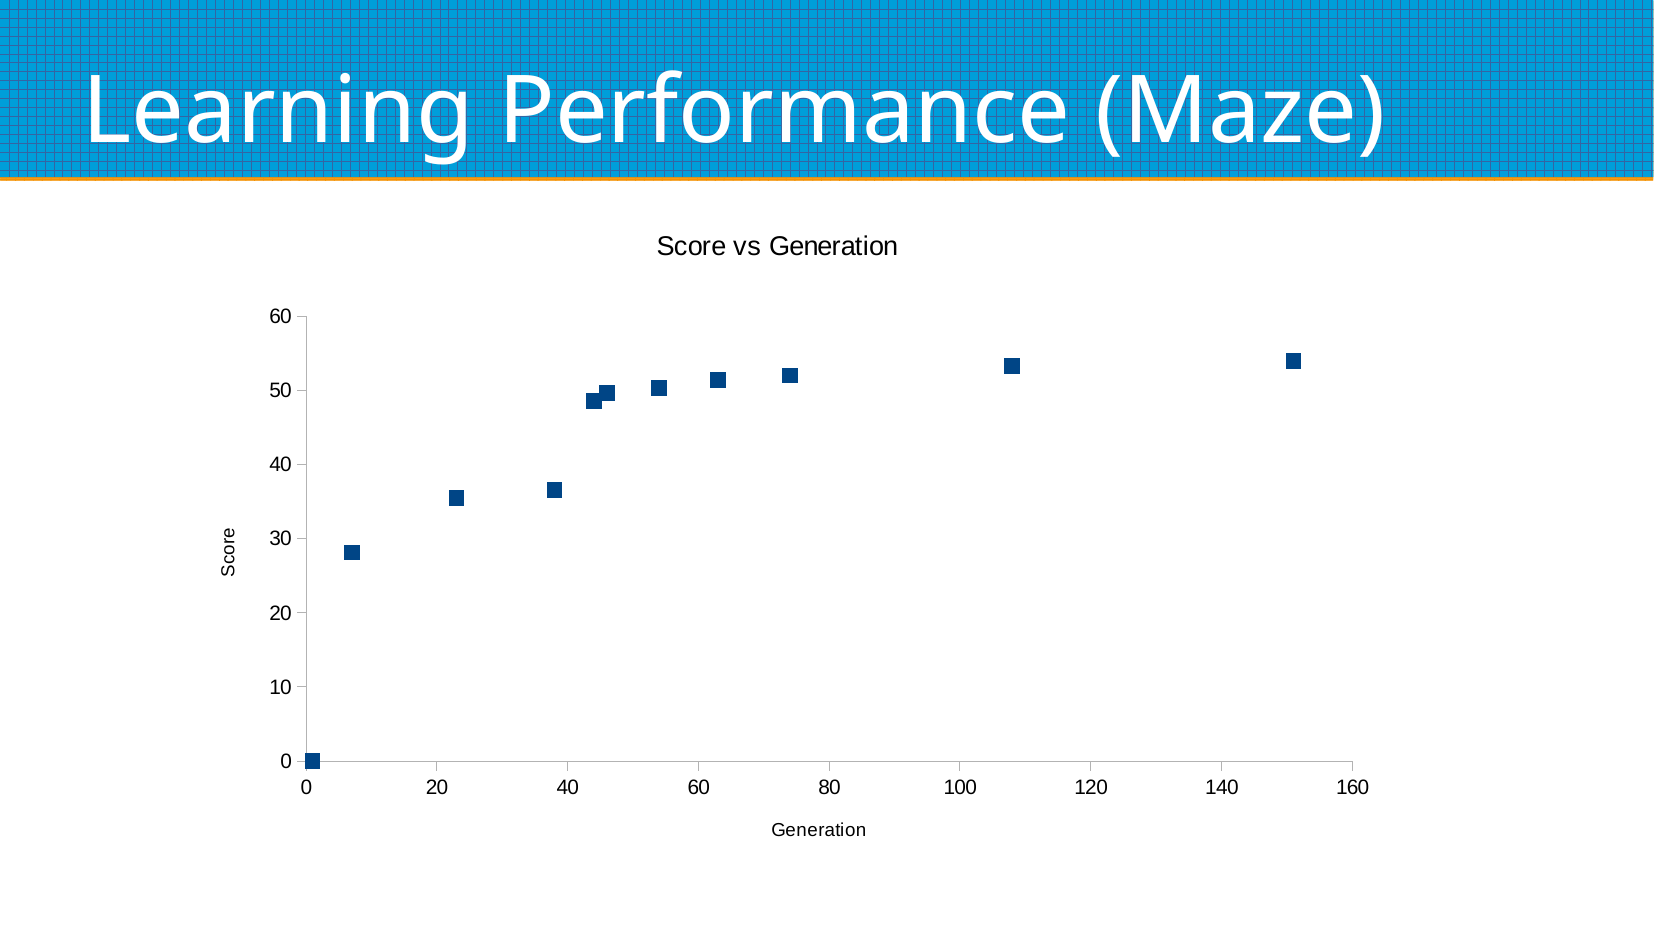

# Learning Performance (Maze)
### Chart: Score vs Generation
| Category | Generation |
|---|---|